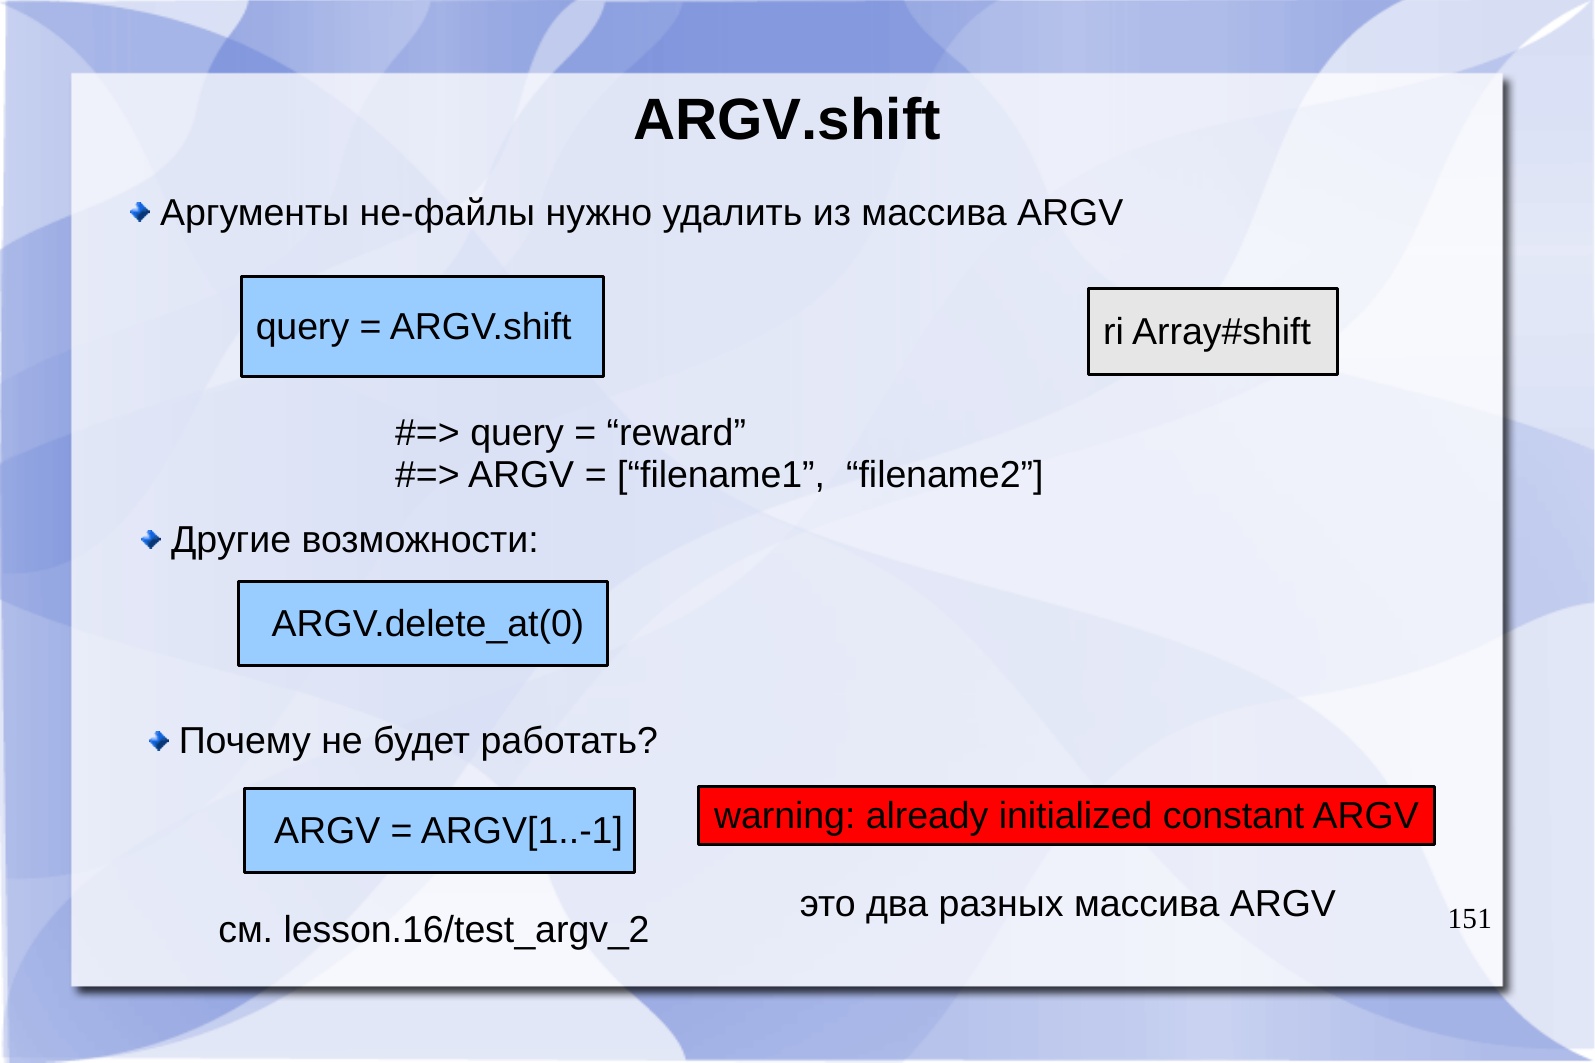

# ARGV.shift
 Аргументы не-файлы нужно удалить из массива ARGV
query = ARGV.shift
ri Array#shift
#=> query = “reward”
#=> ARGV = [“filename1”, “filename2”]
 Другие возможности:
ARGV.delete_at(0)
 Почему не будет работать?
ARGV = ARGV[1..-1]
см. lesson.16/test_argv_2
warning: already initialized constant ARGV
это два разных массива ARGV
151